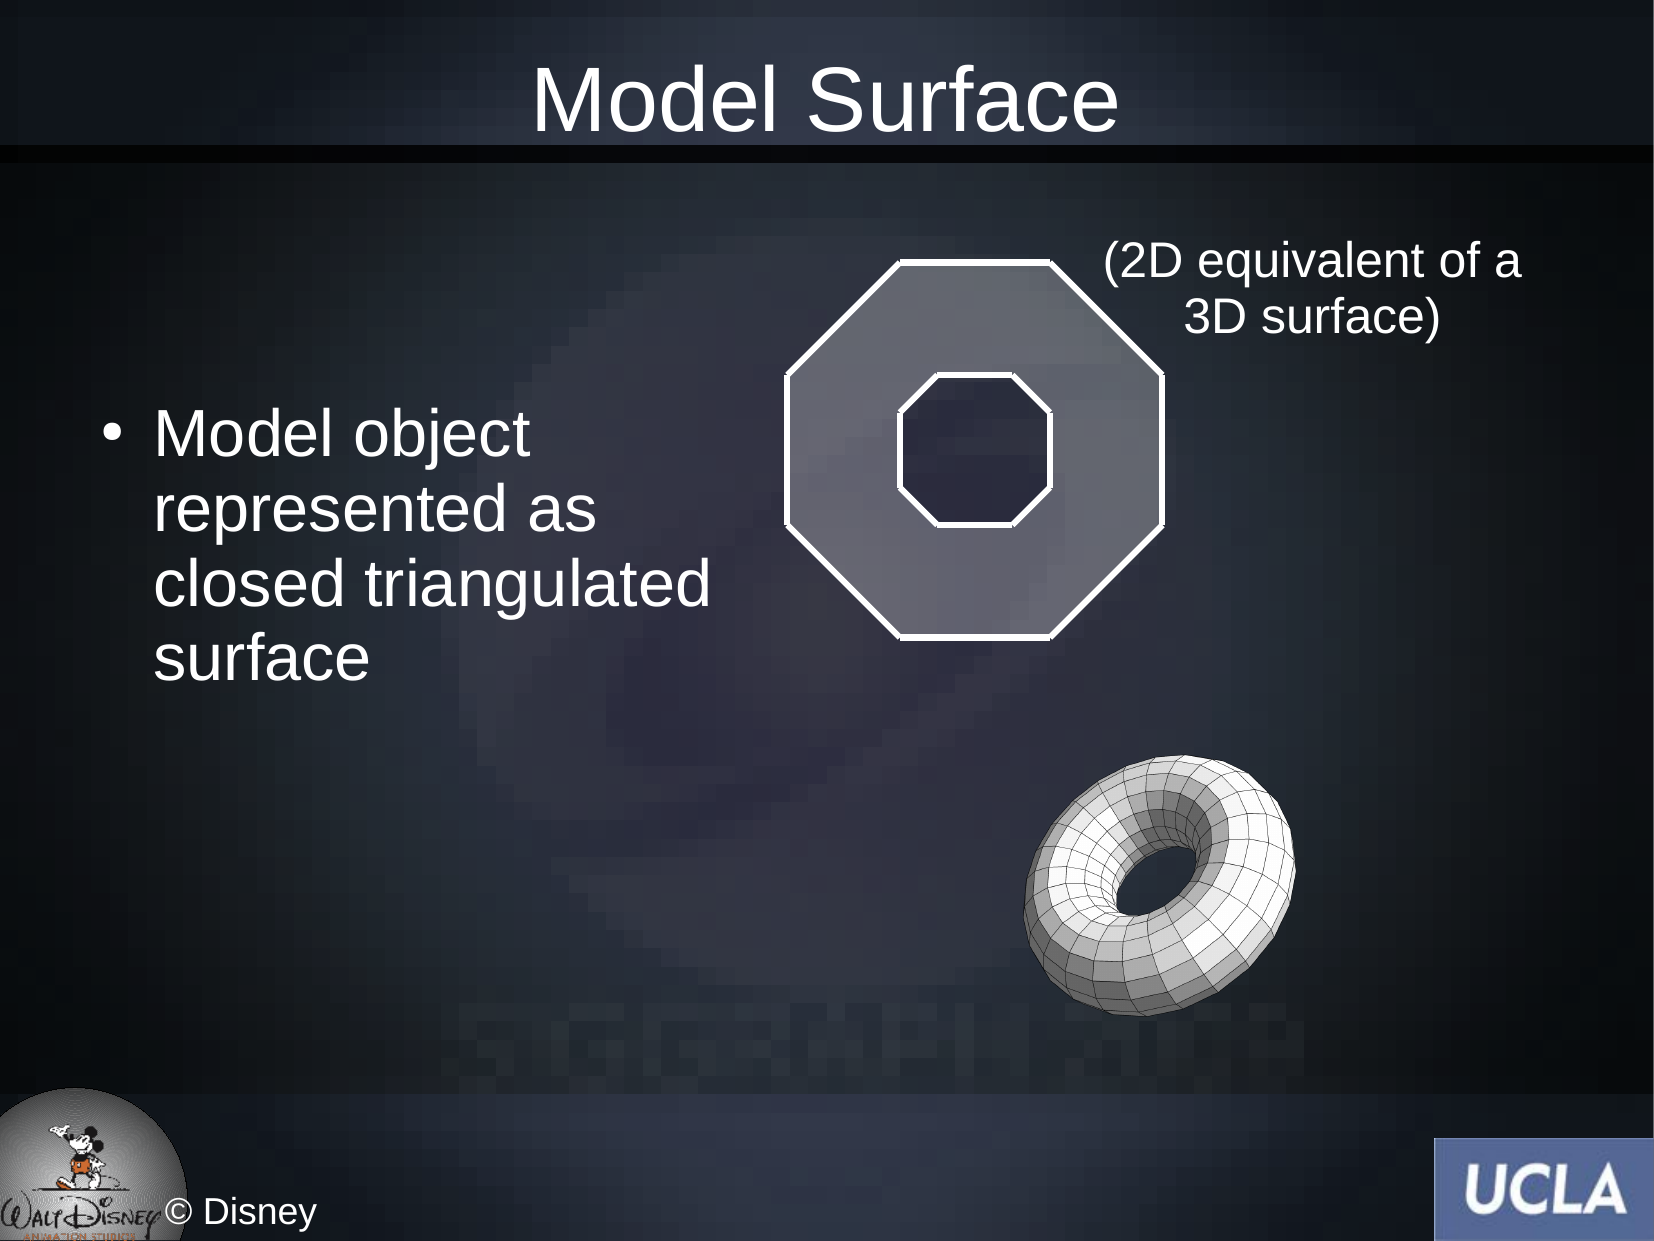

# Model Surface
Model object represented as closed triangulated surface
(2D equivalent of a 3D surface)